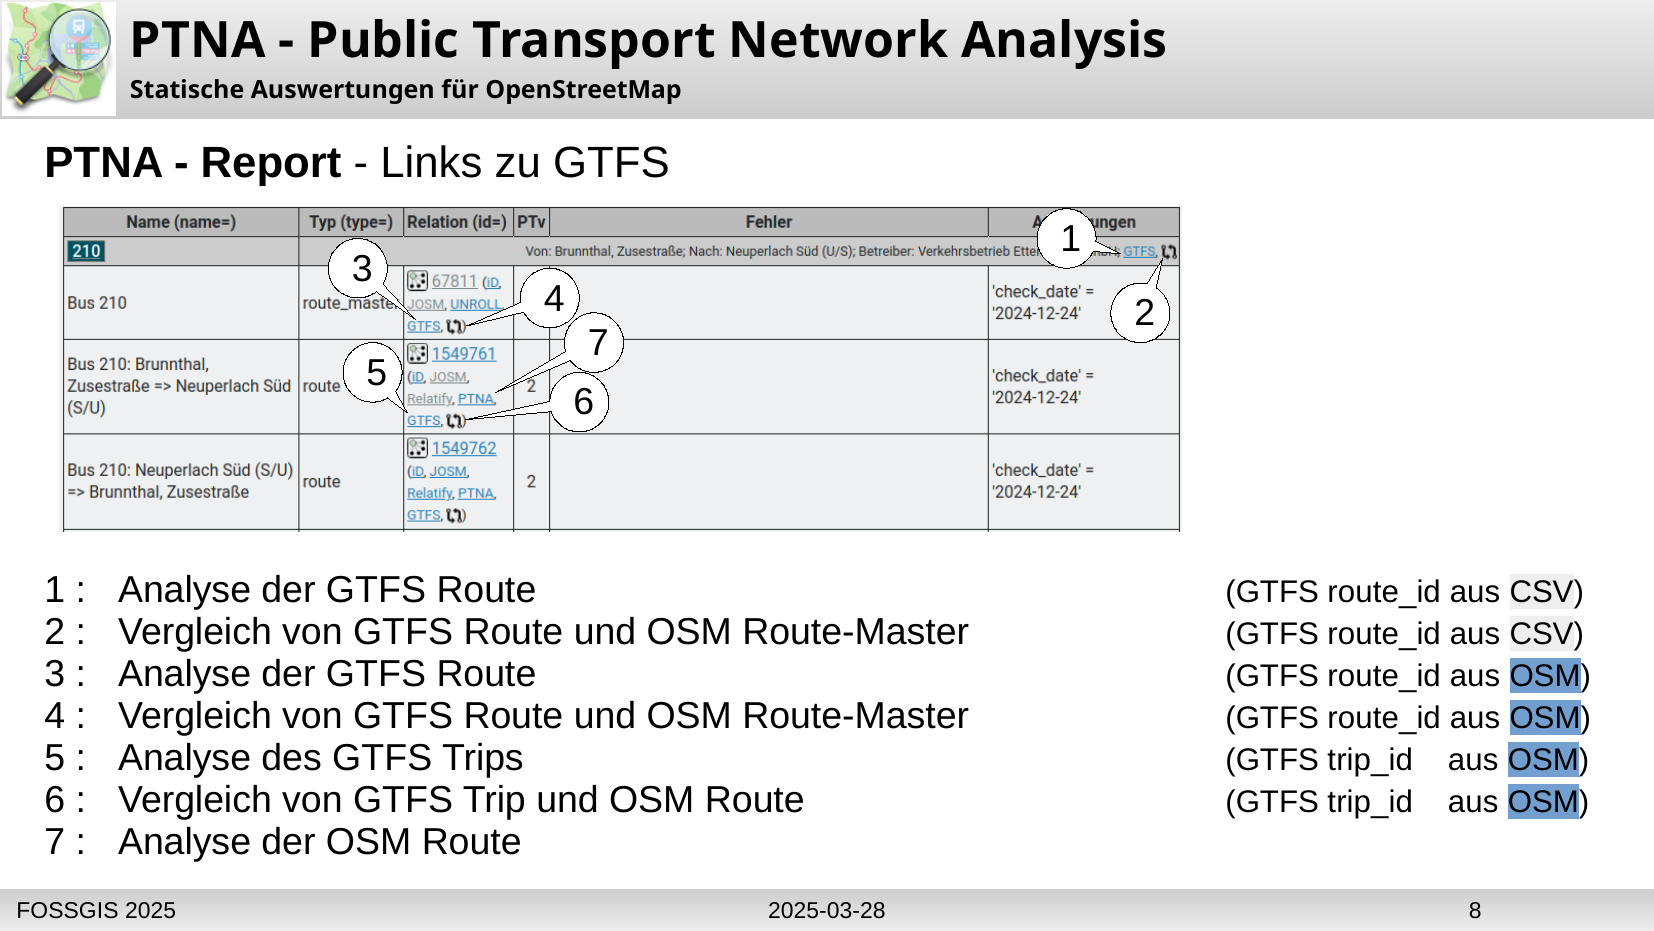

PTNA - Public Transport Network Analysis
Statische Auswertungen für OpenStreetMap
PTNA - Report - Links zu GTFS
1
3
4
2
7
5
6
1 :	Analyse der GTFS Route		 								(GTFS route_id aus CSV)
2 :	Vergleich von GTFS Route und OSM Route-Master				(GTFS route_id aus CSV)
3 :	Analyse der GTFS Route										(GTFS route_id aus OSM)
4 :	Vergleich von GTFS Route und OSM Route-Master				(GTFS route_id aus OSM)
5 :	Analyse des GTFS Trips										(GTFS trip_id aus OSM)
6 :	Vergleich von GTFS Trip und OSM Route						(GTFS trip_id aus OSM)
7 :	Analyse der OSM Route
FOSSGIS 2025
2025-03-28